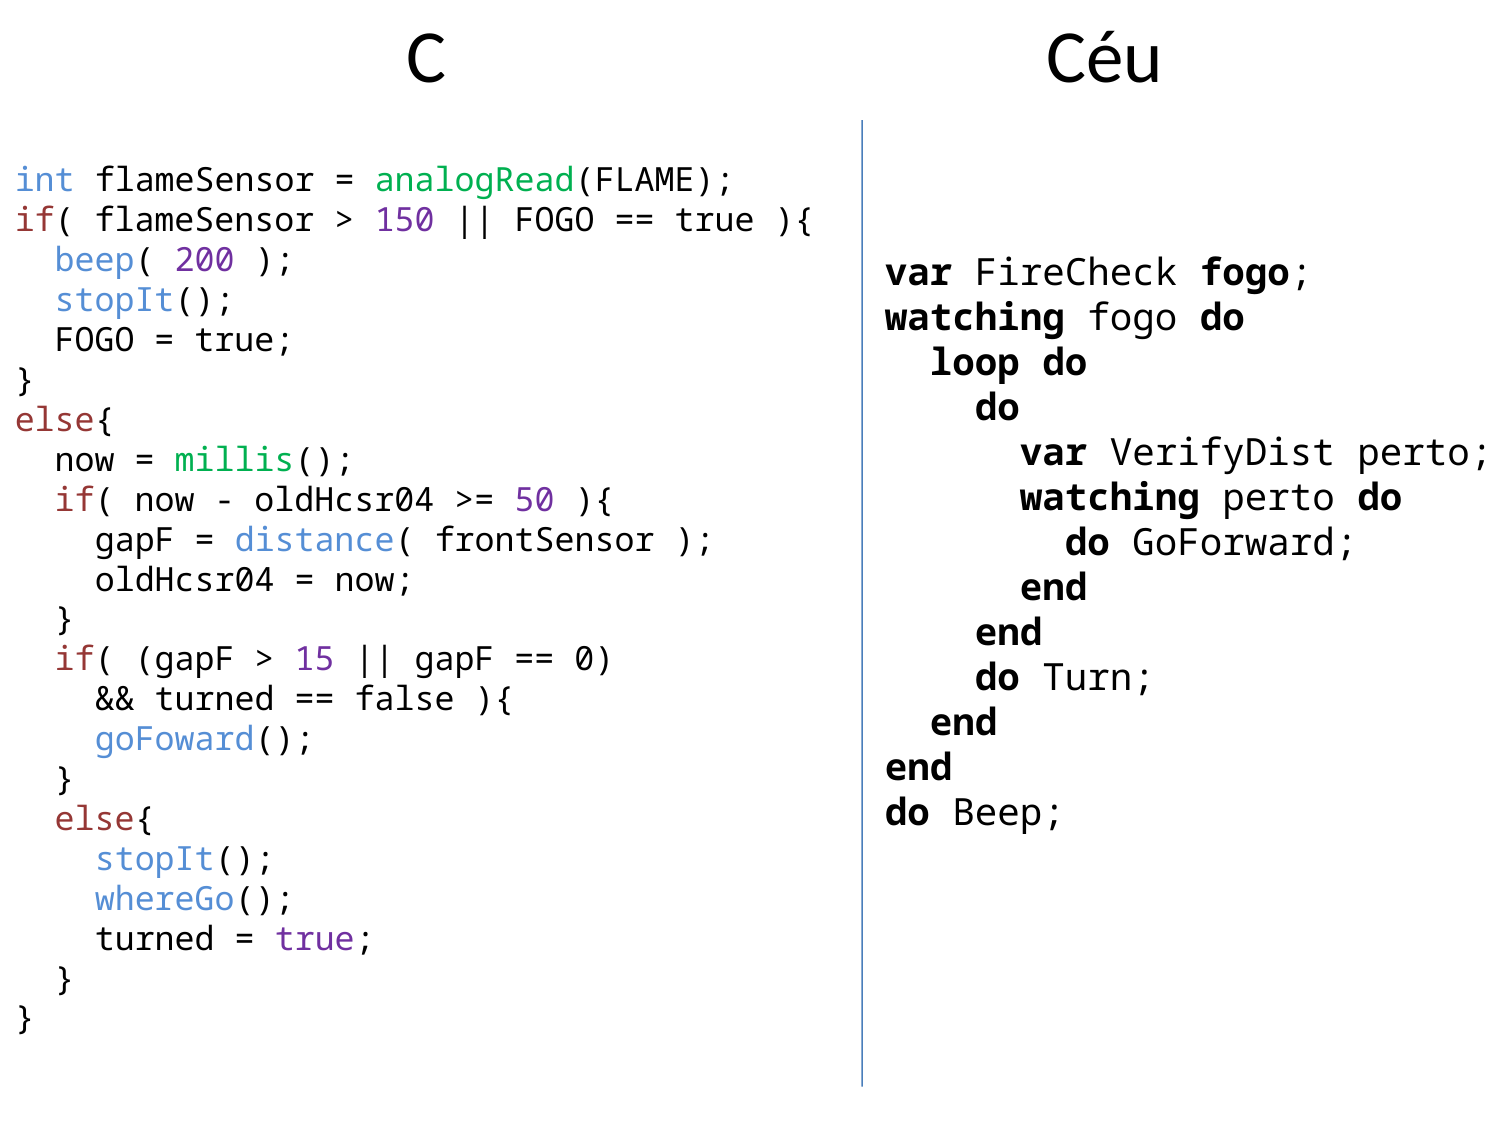

C
Céu
int flameSensor = analogRead(FLAME);
if( flameSensor > 150 || FOGO == true ){
 beep( 200 );
 stopIt();
 FOGO = true;
}
else{
 now = millis();
 if( now - oldHcsr04 >= 50 ){
 gapF = distance( frontSensor );
 oldHcsr04 = now;
 }
 if( (gapF > 15 || gapF == 0)
 && turned == false ){
 goFoward();
 }
 else{
 stopIt();
 whereGo();
 turned = true;
 }
}
var FireCheck fogo;
watching fogo do
 loop do
 do
 var VerifyDist perto;
 watching perto do
 do GoForward;
 end
 end
 do Turn;
 end
end
do Beep;